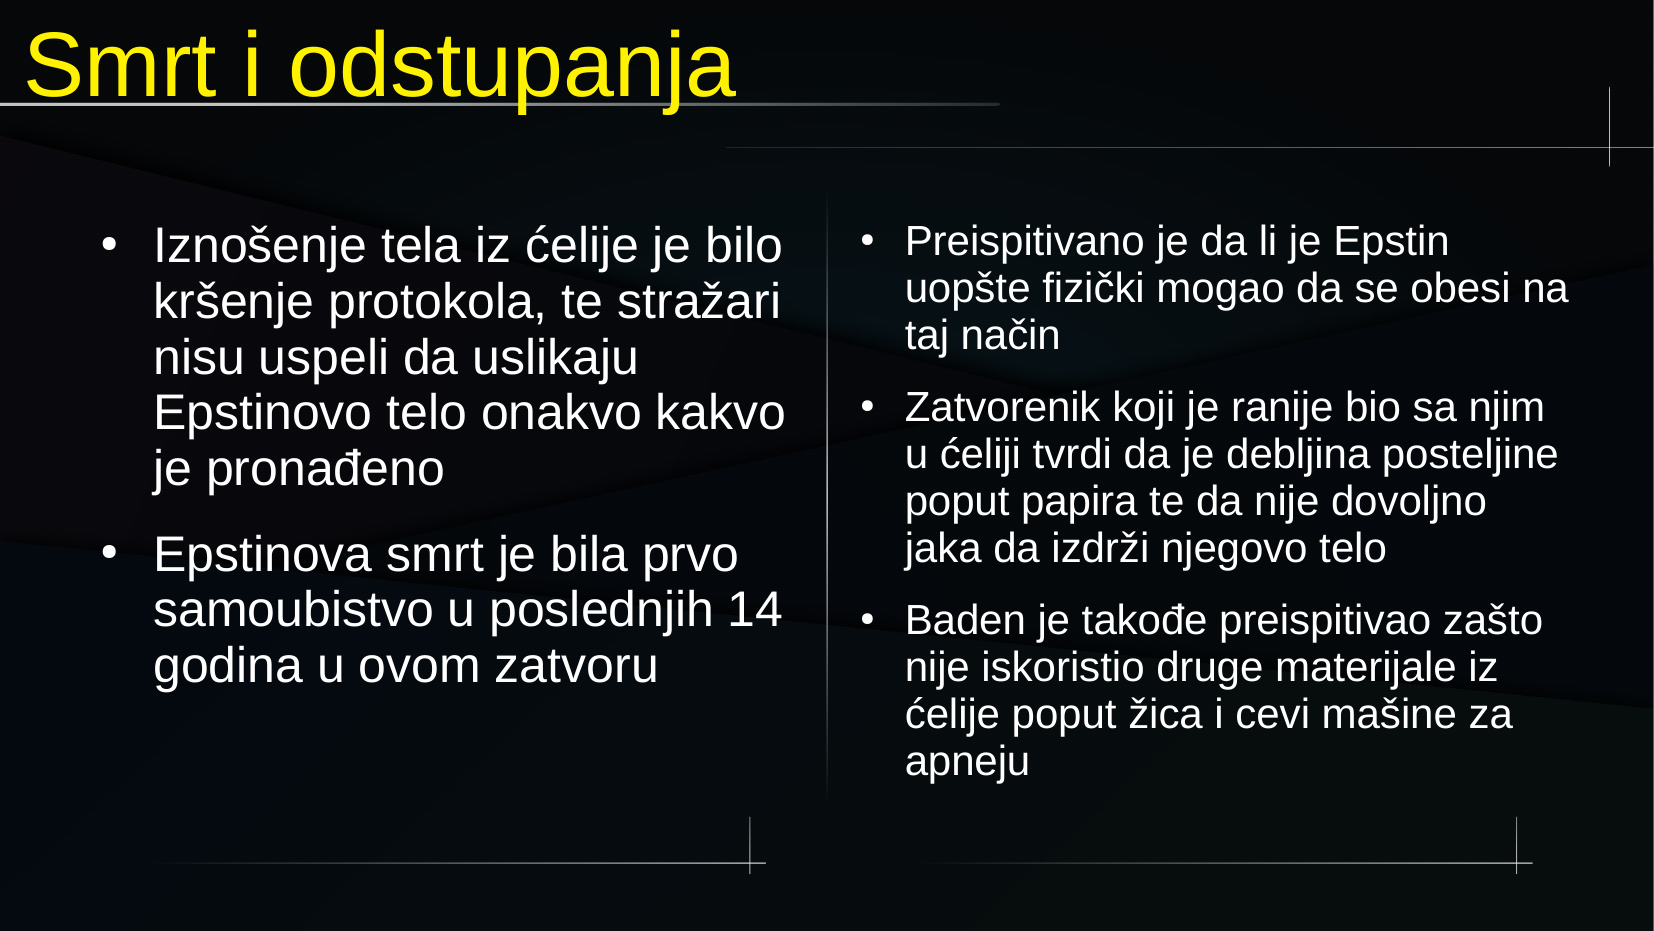

# Smrt i odstupanja
Iznošenje tela iz ćelije je bilo kršenje protokola, te stražari nisu uspeli da uslikaju Epstinovo telo onakvo kakvo je pronađeno
Epstinova smrt je bila prvo samoubistvo u poslednjih 14 godina u ovom zatvoru
Preispitivano je da li je Epstin uopšte fizički mogao da se obesi na taj način
Zatvorenik koji je ranije bio sa njim u ćeliji tvrdi da je debljina posteljine poput papira te da nije dovoljno jaka da izdrži njegovo telo
Baden je takođe preispitivao zašto nije iskoristio druge materijale iz ćelije poput žica i cevi mašine za apneju